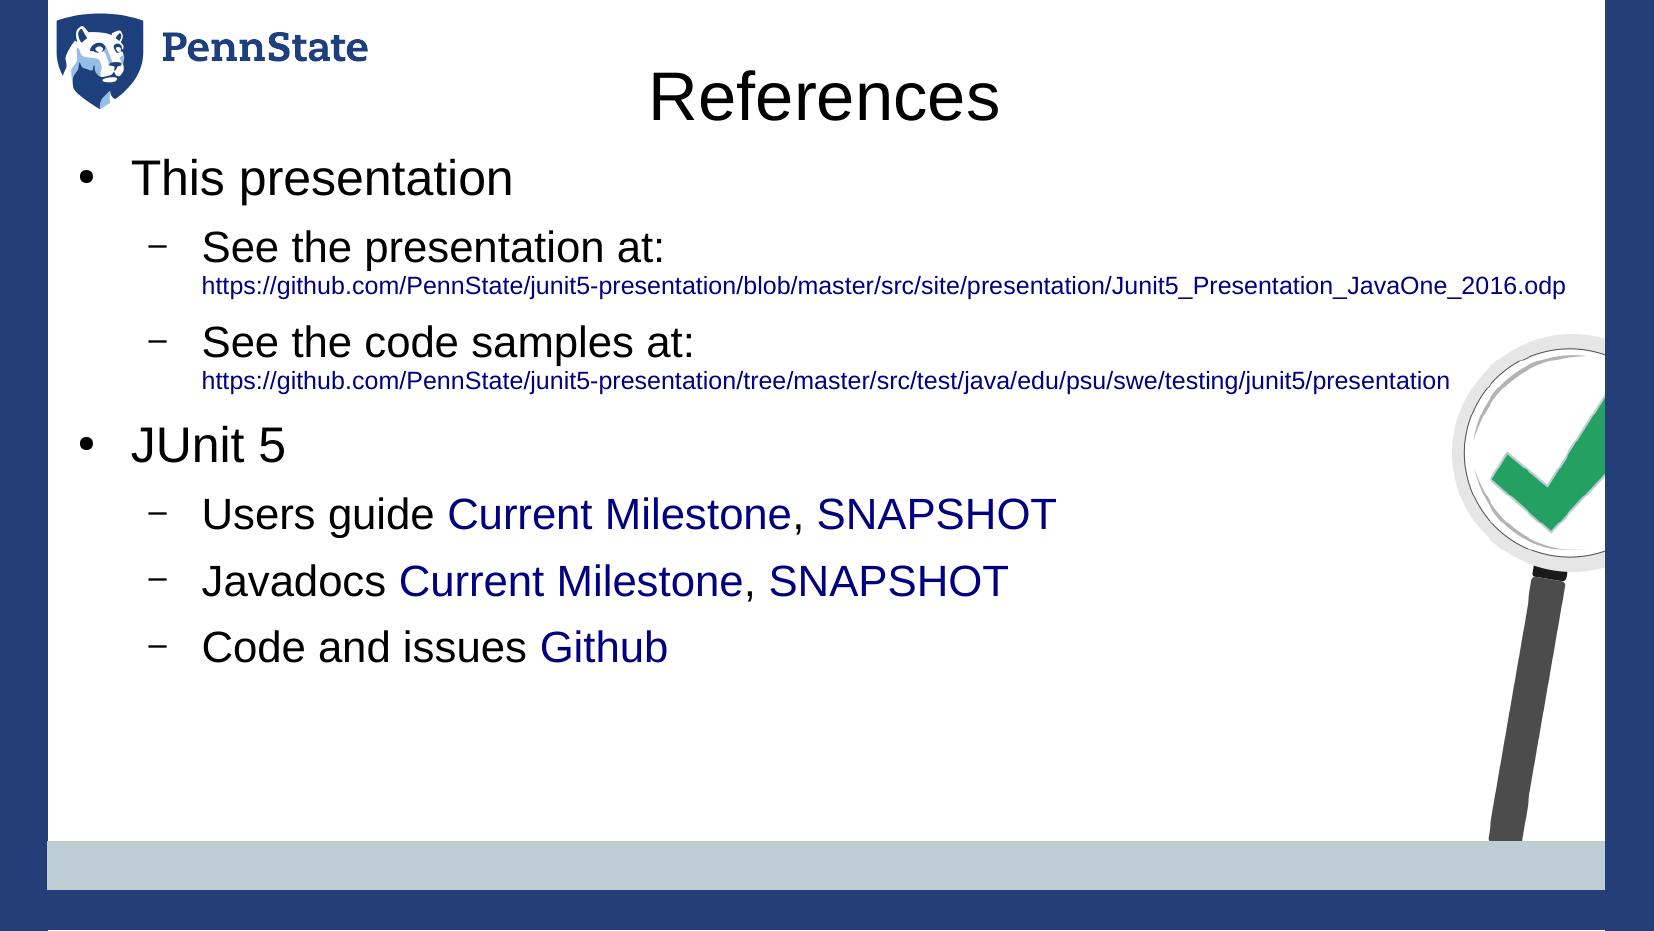

# References
This presentation
See the presentation at: https://github.com/PennState/junit5-presentation/blob/master/src/site/presentation/Junit5_Presentation_JavaOne_2016.odp
See the code samples at: https://github.com/PennState/junit5-presentation/tree/master/src/test/java/edu/psu/swe/testing/junit5/presentation
JUnit 5
Users guide Current Milestone, SNAPSHOT
Javadocs Current Milestone, SNAPSHOT
Code and issues Github